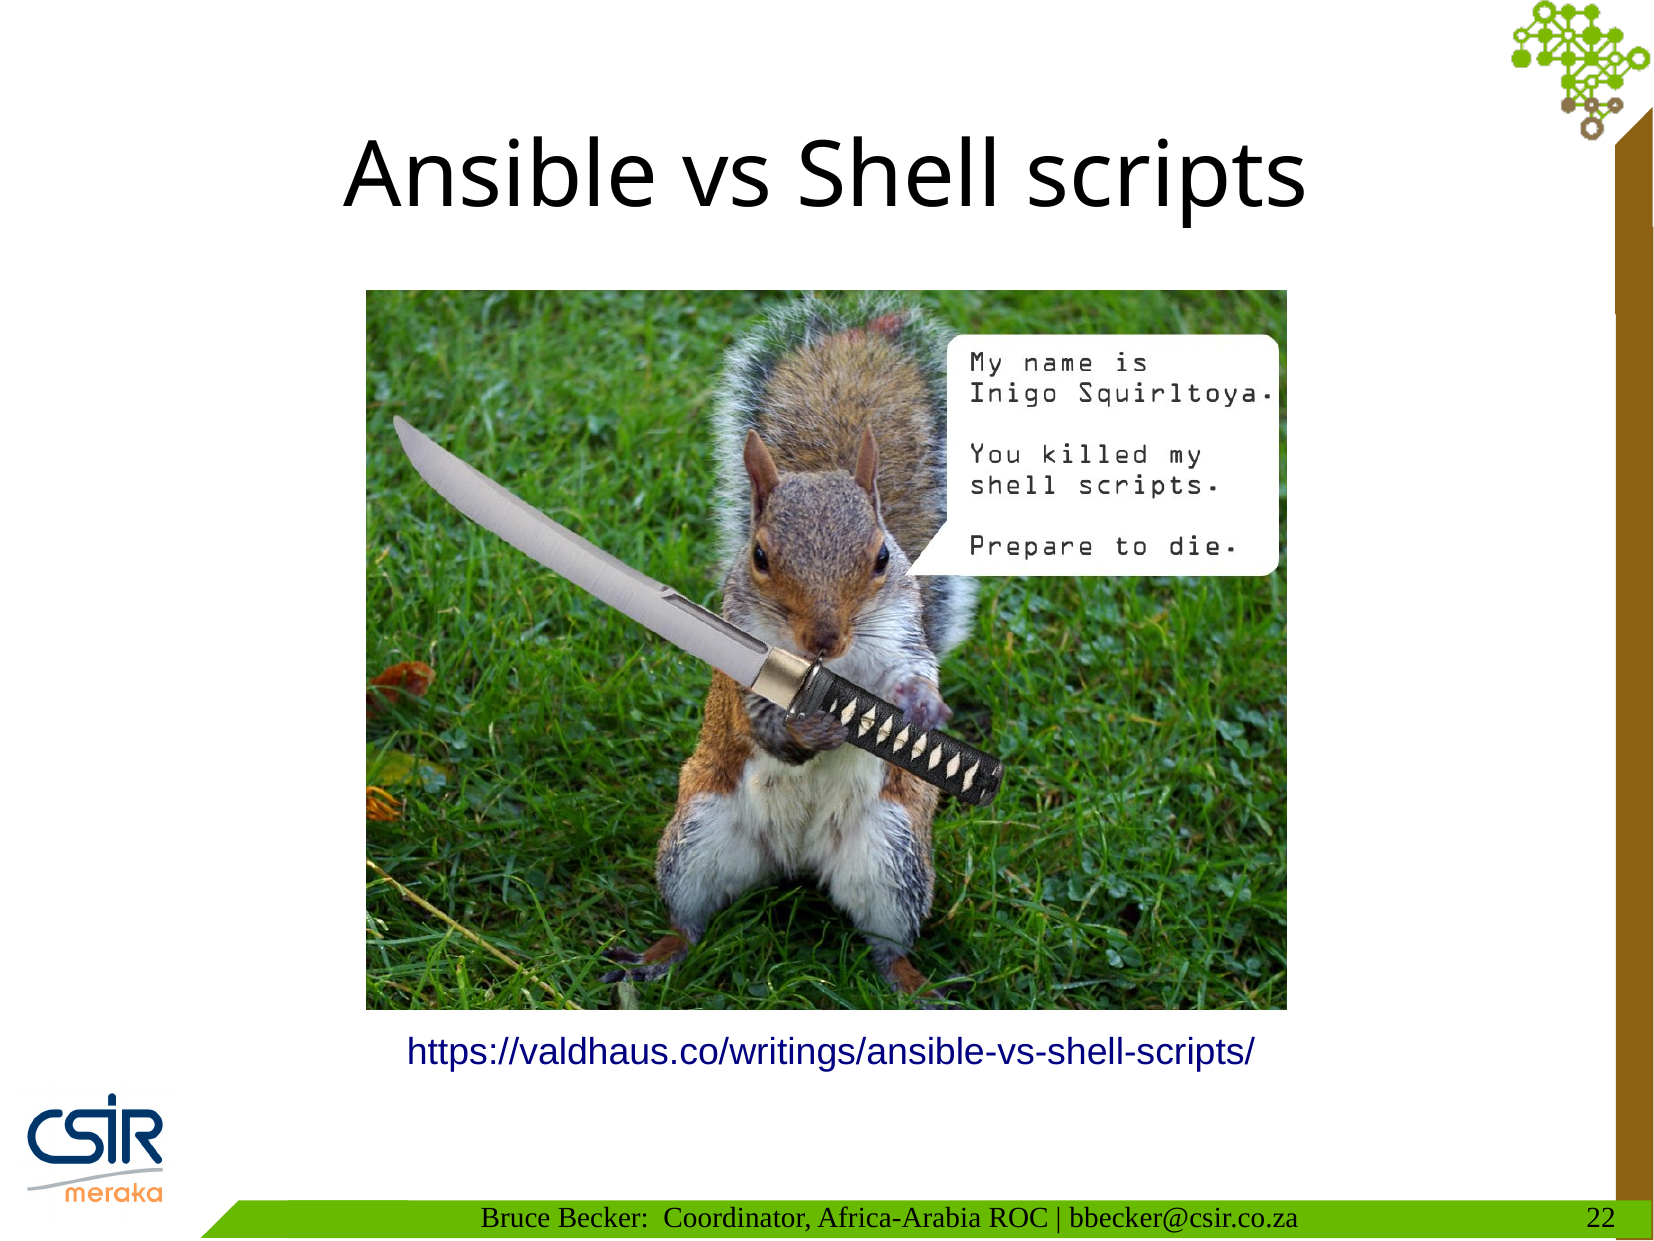

# Ansible vs Shell scripts
https://valdhaus.co/writings/ansible-vs-shell-scripts/
22